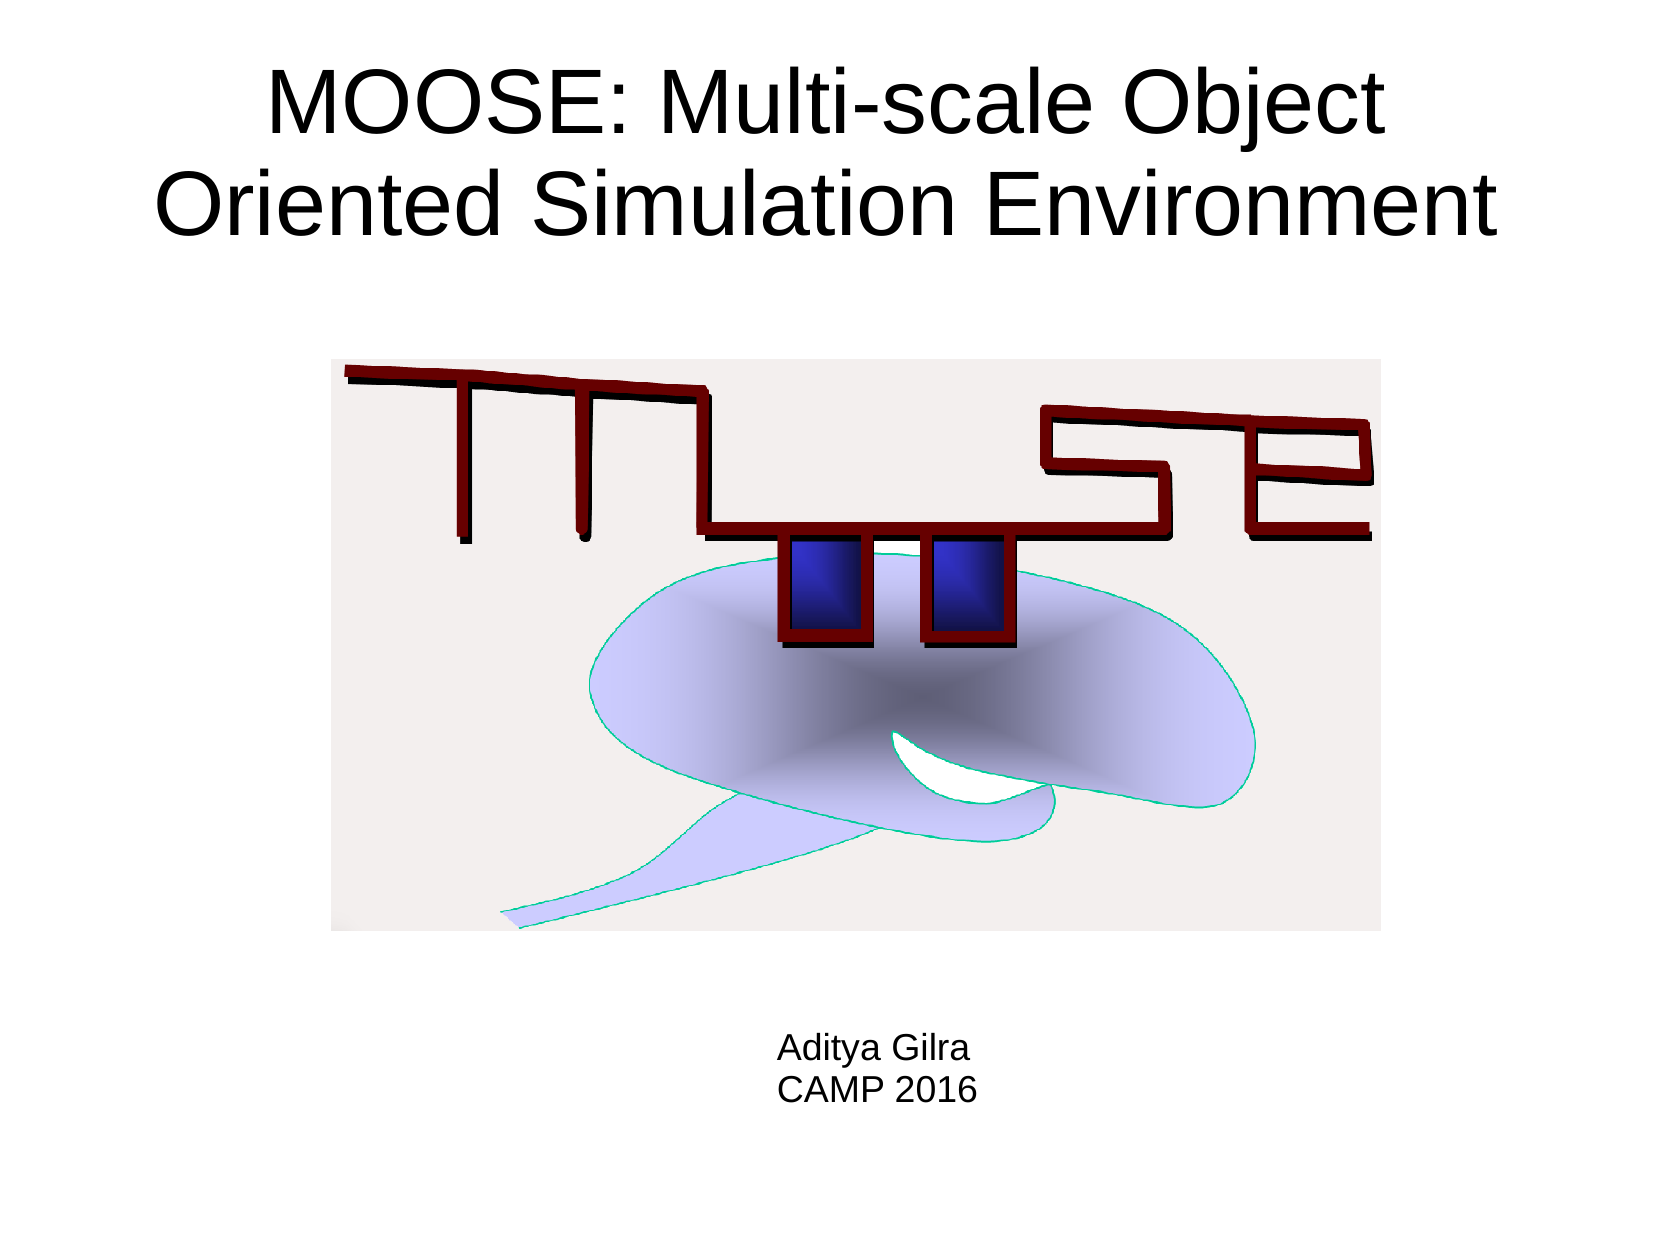

# MOOSE: Multi-scale Object Oriented Simulation Environment
Aditya Gilra
CAMP 2016